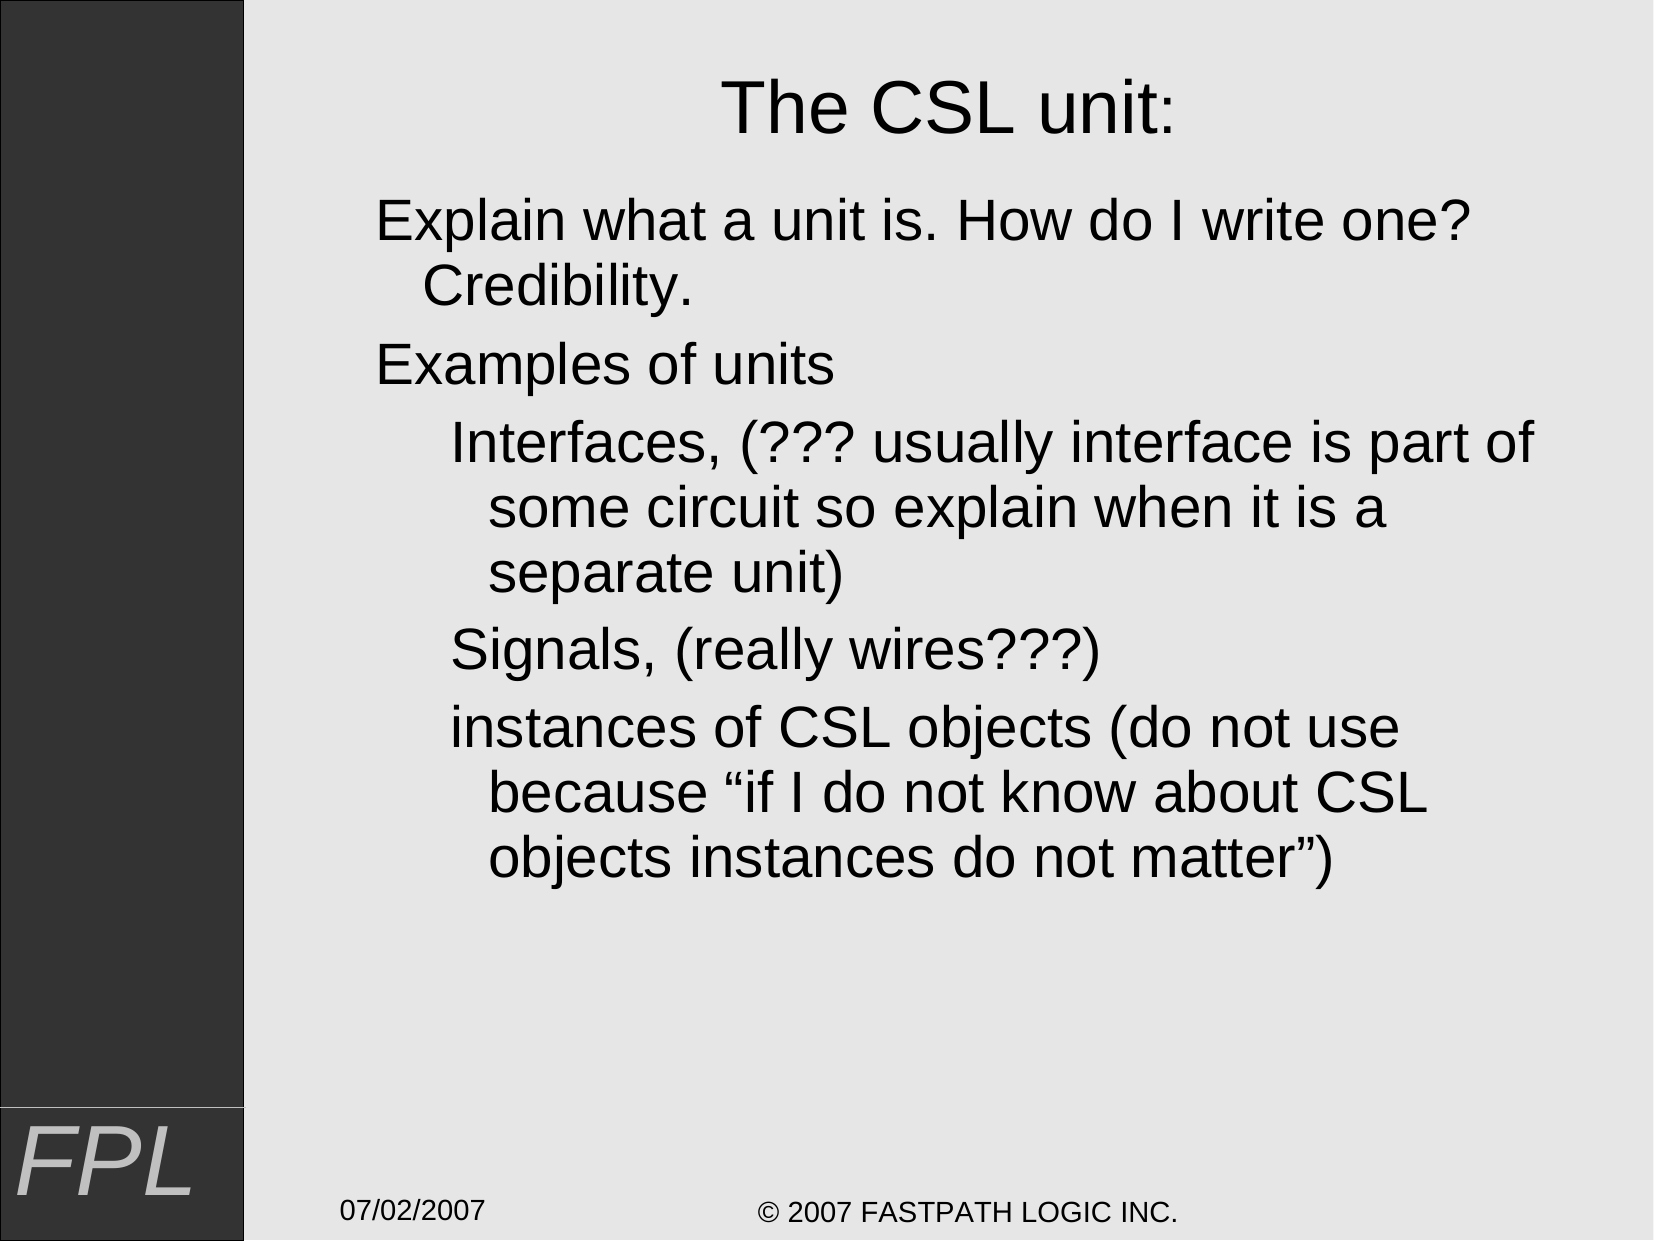

# The CSL unit:
Explain what a unit is. How do I write one? Credibility.
Examples of units
Interfaces, (??? usually interface is part of some circuit so explain when it is a separate unit)
Signals, (really wires???)
instances of CSL objects (do not use because “if I do not know about CSL objects instances do not matter”)
07/02/2007
© 2007 FASTPATH LOGIC INC.